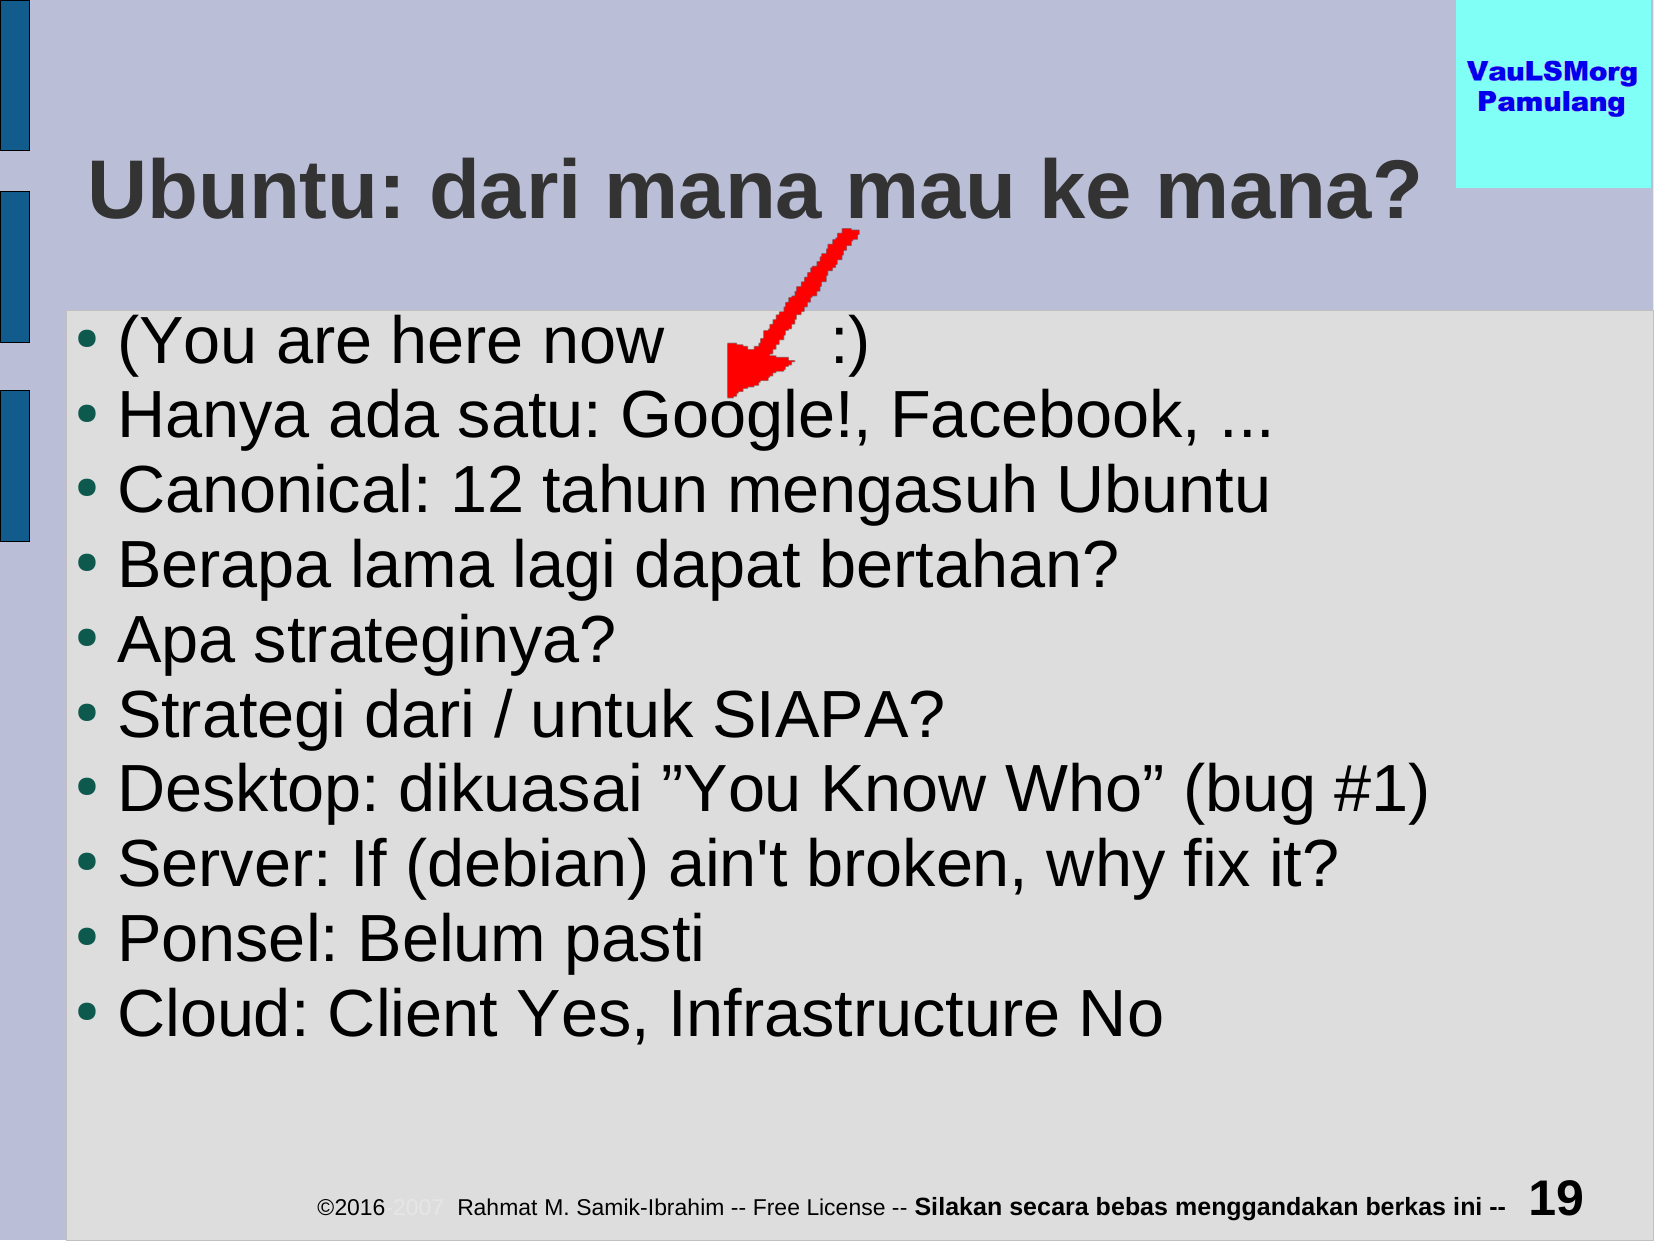

# Ubuntu: dari mana mau ke mana?
 (You are here now :)
 Hanya ada satu: Google!, Facebook, ...
 Canonical: 12 tahun mengasuh Ubuntu
 Berapa lama lagi dapat bertahan?
 Apa strateginya?
 Strategi dari / untuk SIAPA?
 Desktop: dikuasai ”You Know Who” (bug #1)
 Server: If (debian) ain't broken, why fix it?
 Ponsel: Belum pasti
 Cloud: Client Yes, Infrastructure No